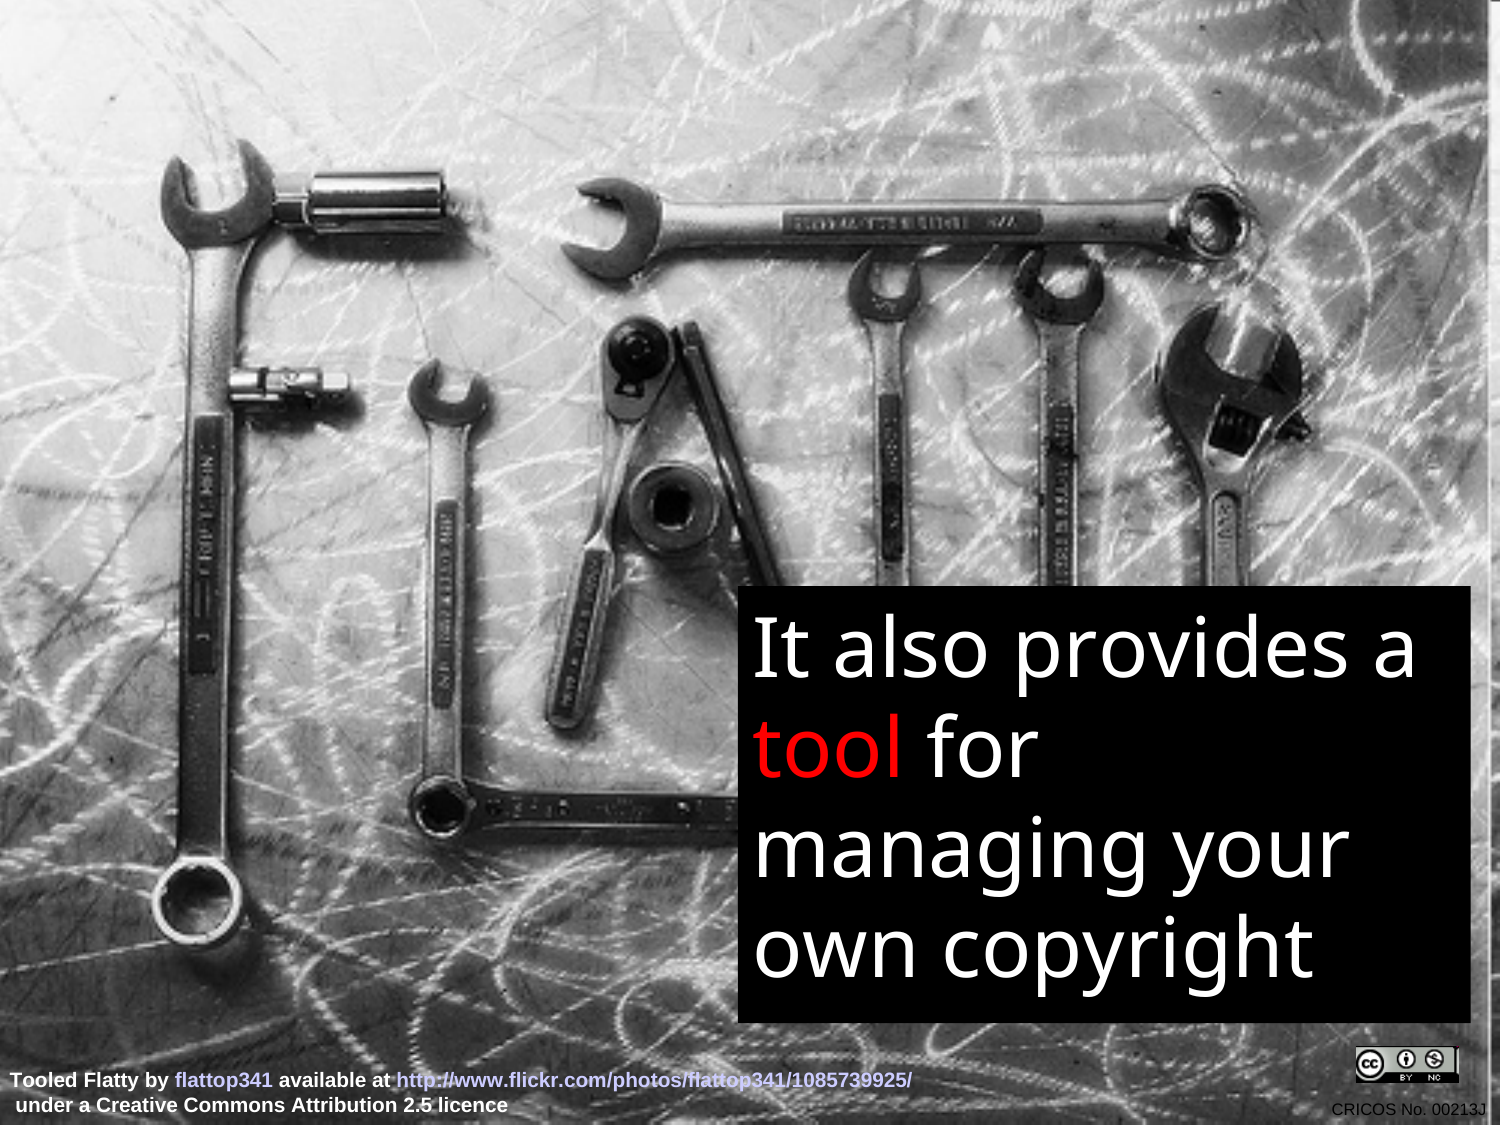

# It also provides a tool for managing your own copyright
Tooled Flatty by flattop341 available at http://www.flickr.com/photos/flattop341/1085739925/
 under a Creative Commons Attribution 2.5 licence
CRICOS No. 00213J